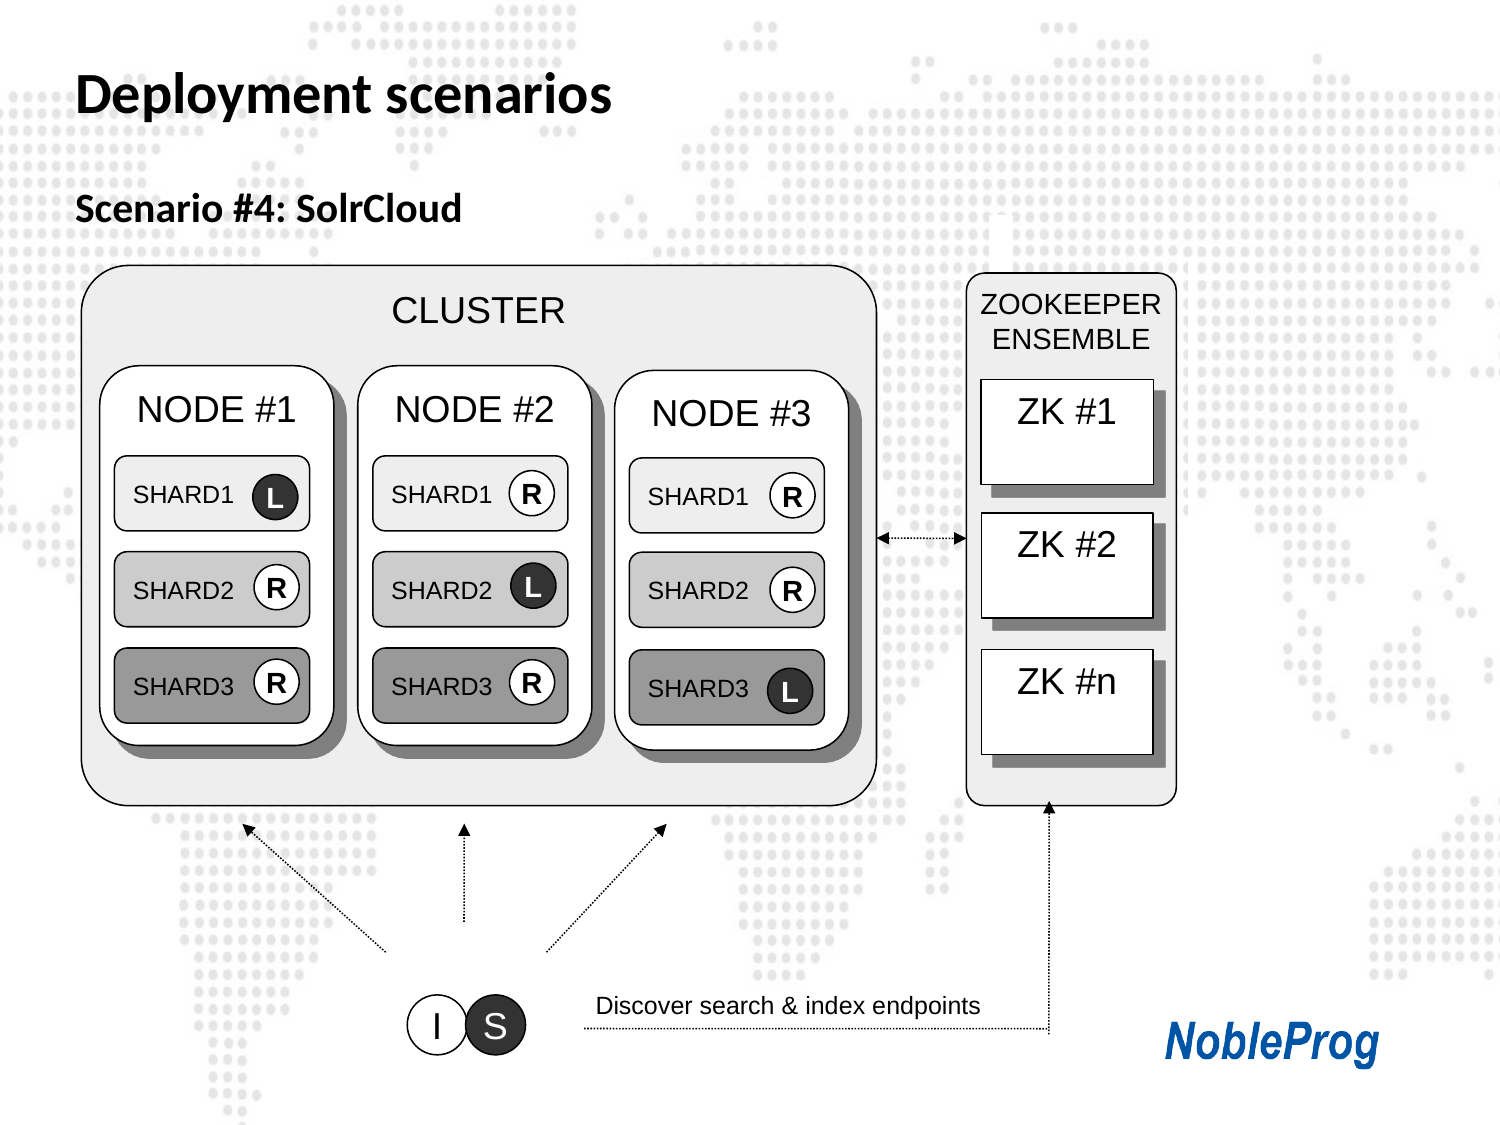

Deployment scenarios
Scenario #4: SolrCloud
CLUSTER
ZOOKEEPER
ENSEMBLE
NODE #1
NODE #2
NODE #3
ZK #1
SHARD1
SHARD1
SHARD1
R
R
L
ZK #2
SHARD2
SHARD2
SHARD2
L
R
R
SHARD3
SHARD3
ZK #n
SHARD3
R
R
L
Discover search & index endpoints
I
S